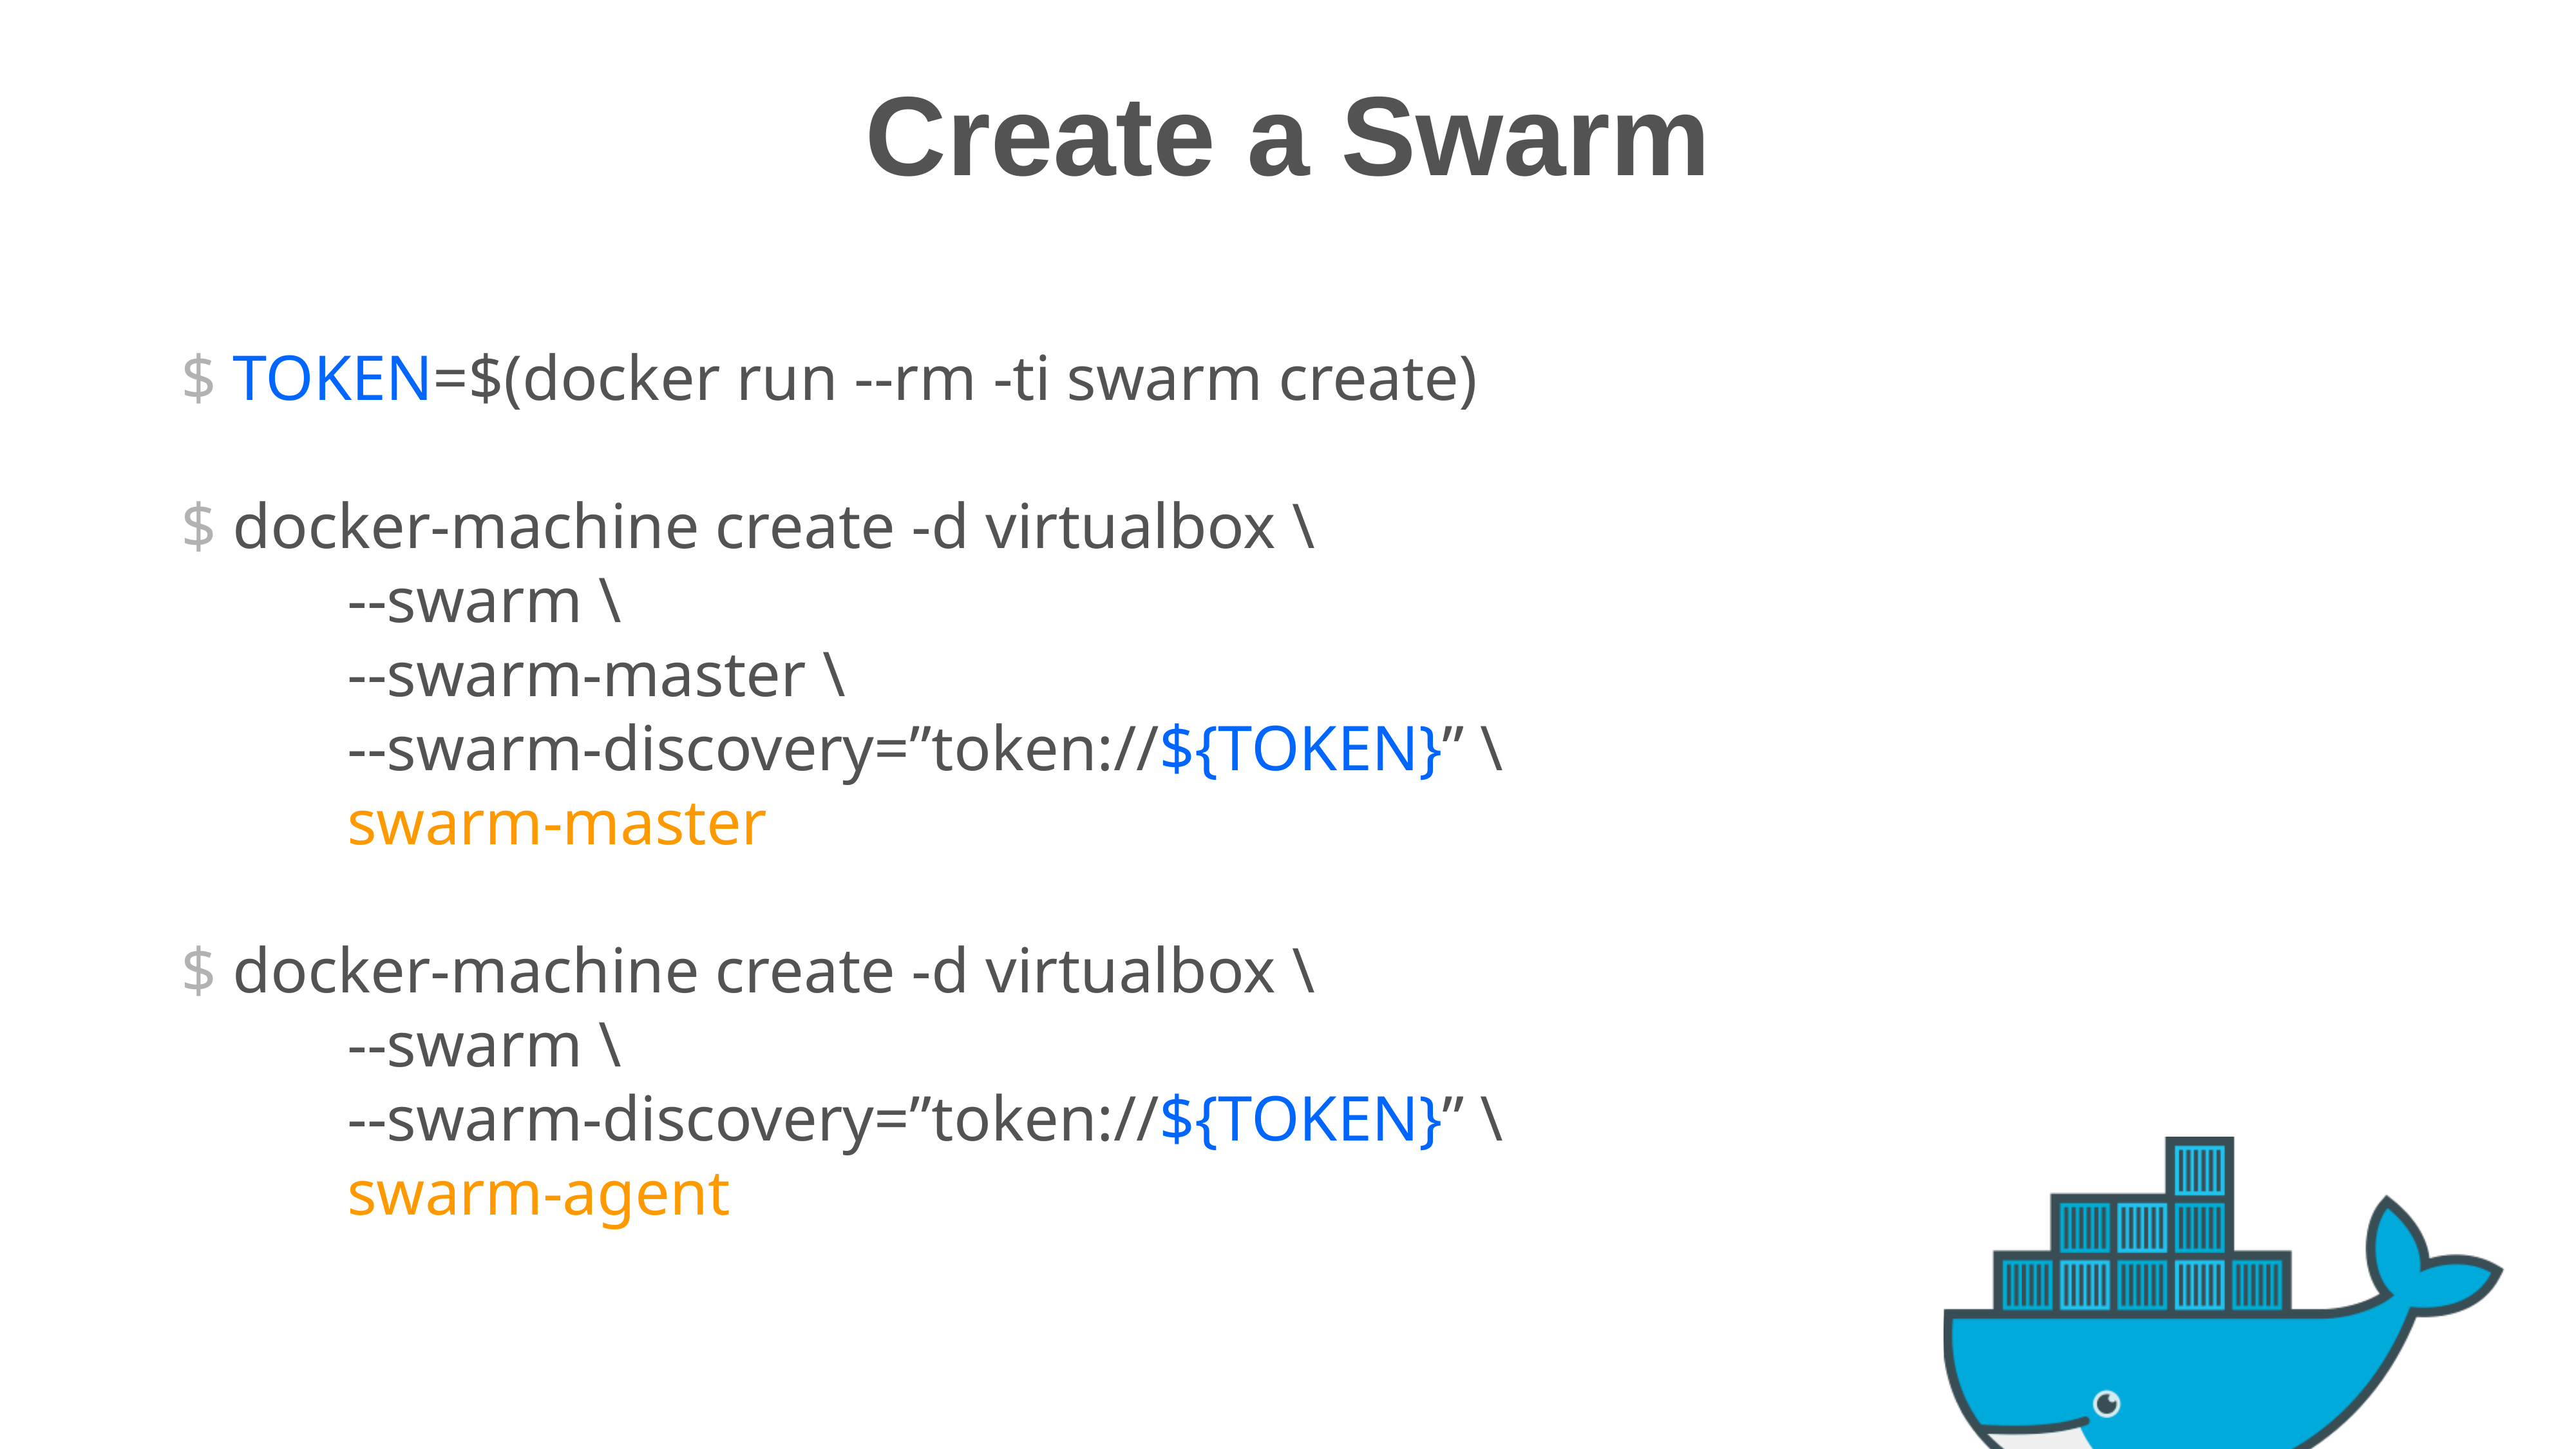

Create a Swarm
$ TOKEN=$(docker run --rm -ti swarm create)
$ docker-machine create -d virtualbox \
 --swarm \
 --swarm-master \
 --swarm-discovery=”token://${TOKEN}” \
 swarm-master
$ docker-machine create -d virtualbox \
 --swarm \
 --swarm-discovery=”token://${TOKEN}” \
 swarm-agent